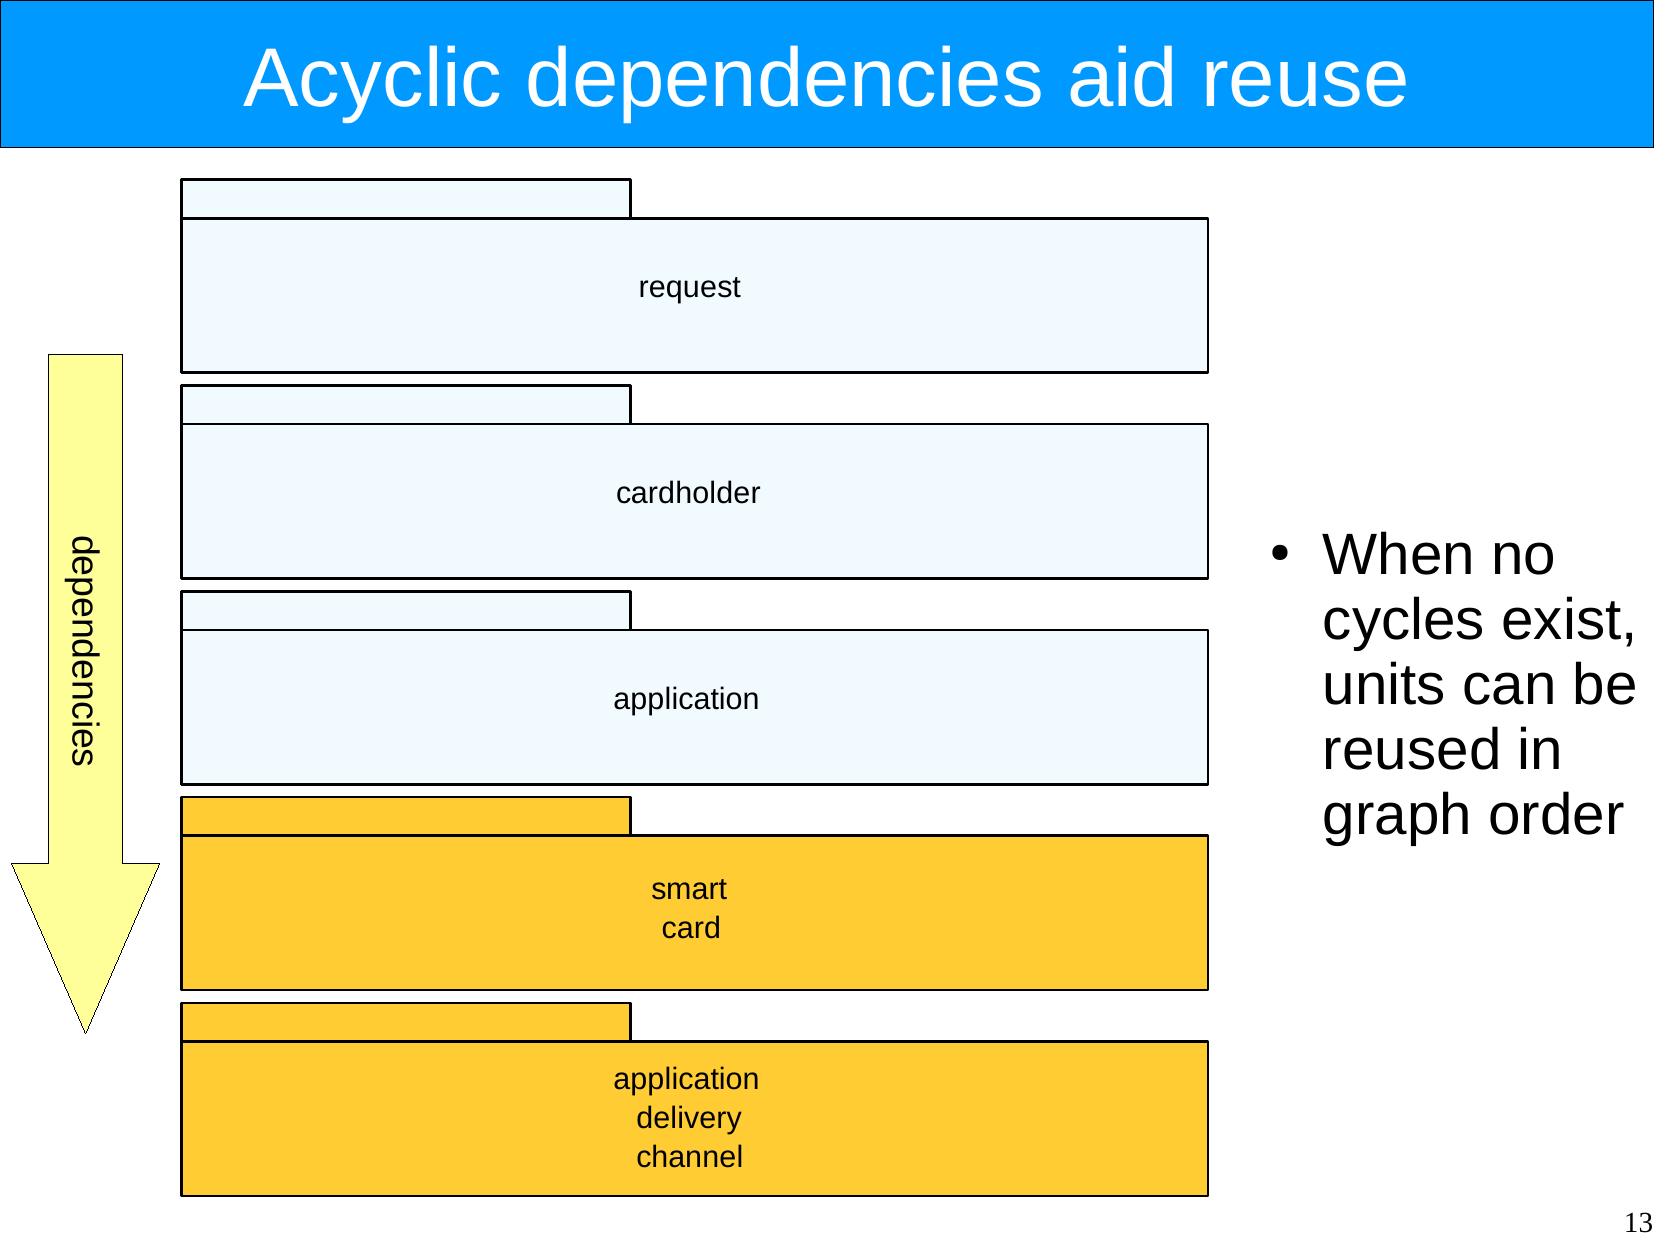

# Acyclic dependencies aid reuse
When no cycles exist, units can be reused in graph order
dependencies
13